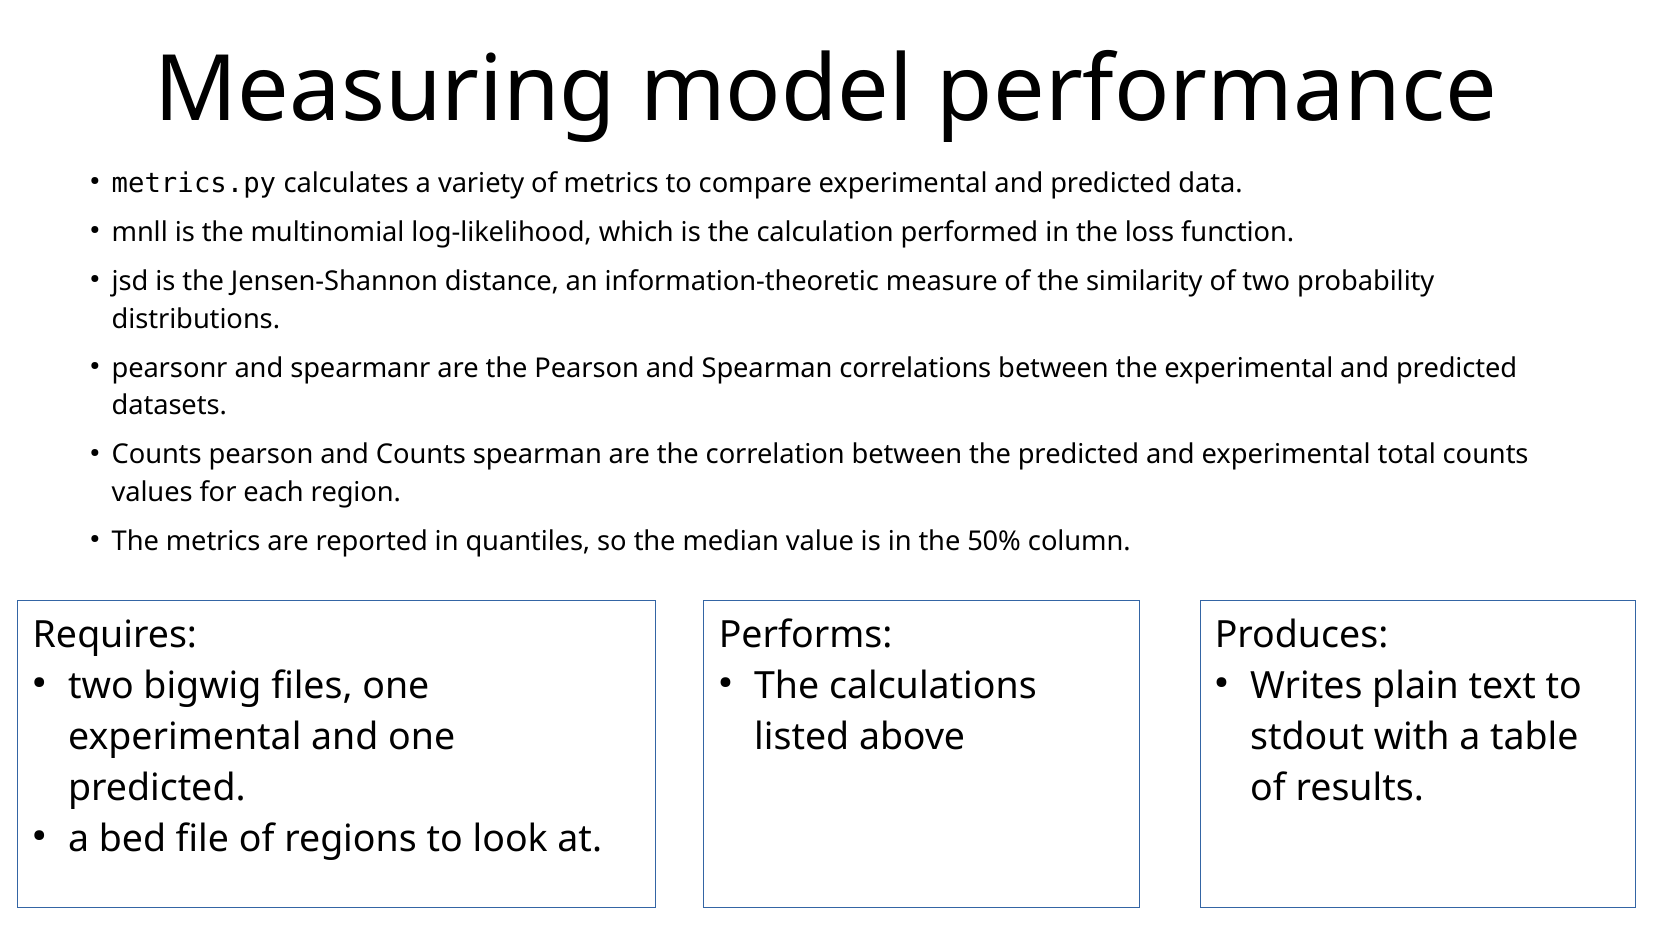

# Measuring model performance
metrics.py calculates a variety of metrics to compare experimental and predicted data.
mnll is the multinomial log-likelihood, which is the calculation performed in the loss function.
jsd is the Jensen-Shannon distance, an information-theoretic measure of the similarity of two probability distributions.
pearsonr and spearmanr are the Pearson and Spearman correlations between the experimental and predicted datasets.
Counts pearson and Counts spearman are the correlation between the predicted and experimental total counts values for each region.
The metrics are reported in quantiles, so the median value is in the 50% column.
Requires:
two bigwig files, one experimental and one predicted.
a bed file of regions to look at.
Performs:
The calculations listed above
Produces:
Writes plain text to stdout with a table of results.